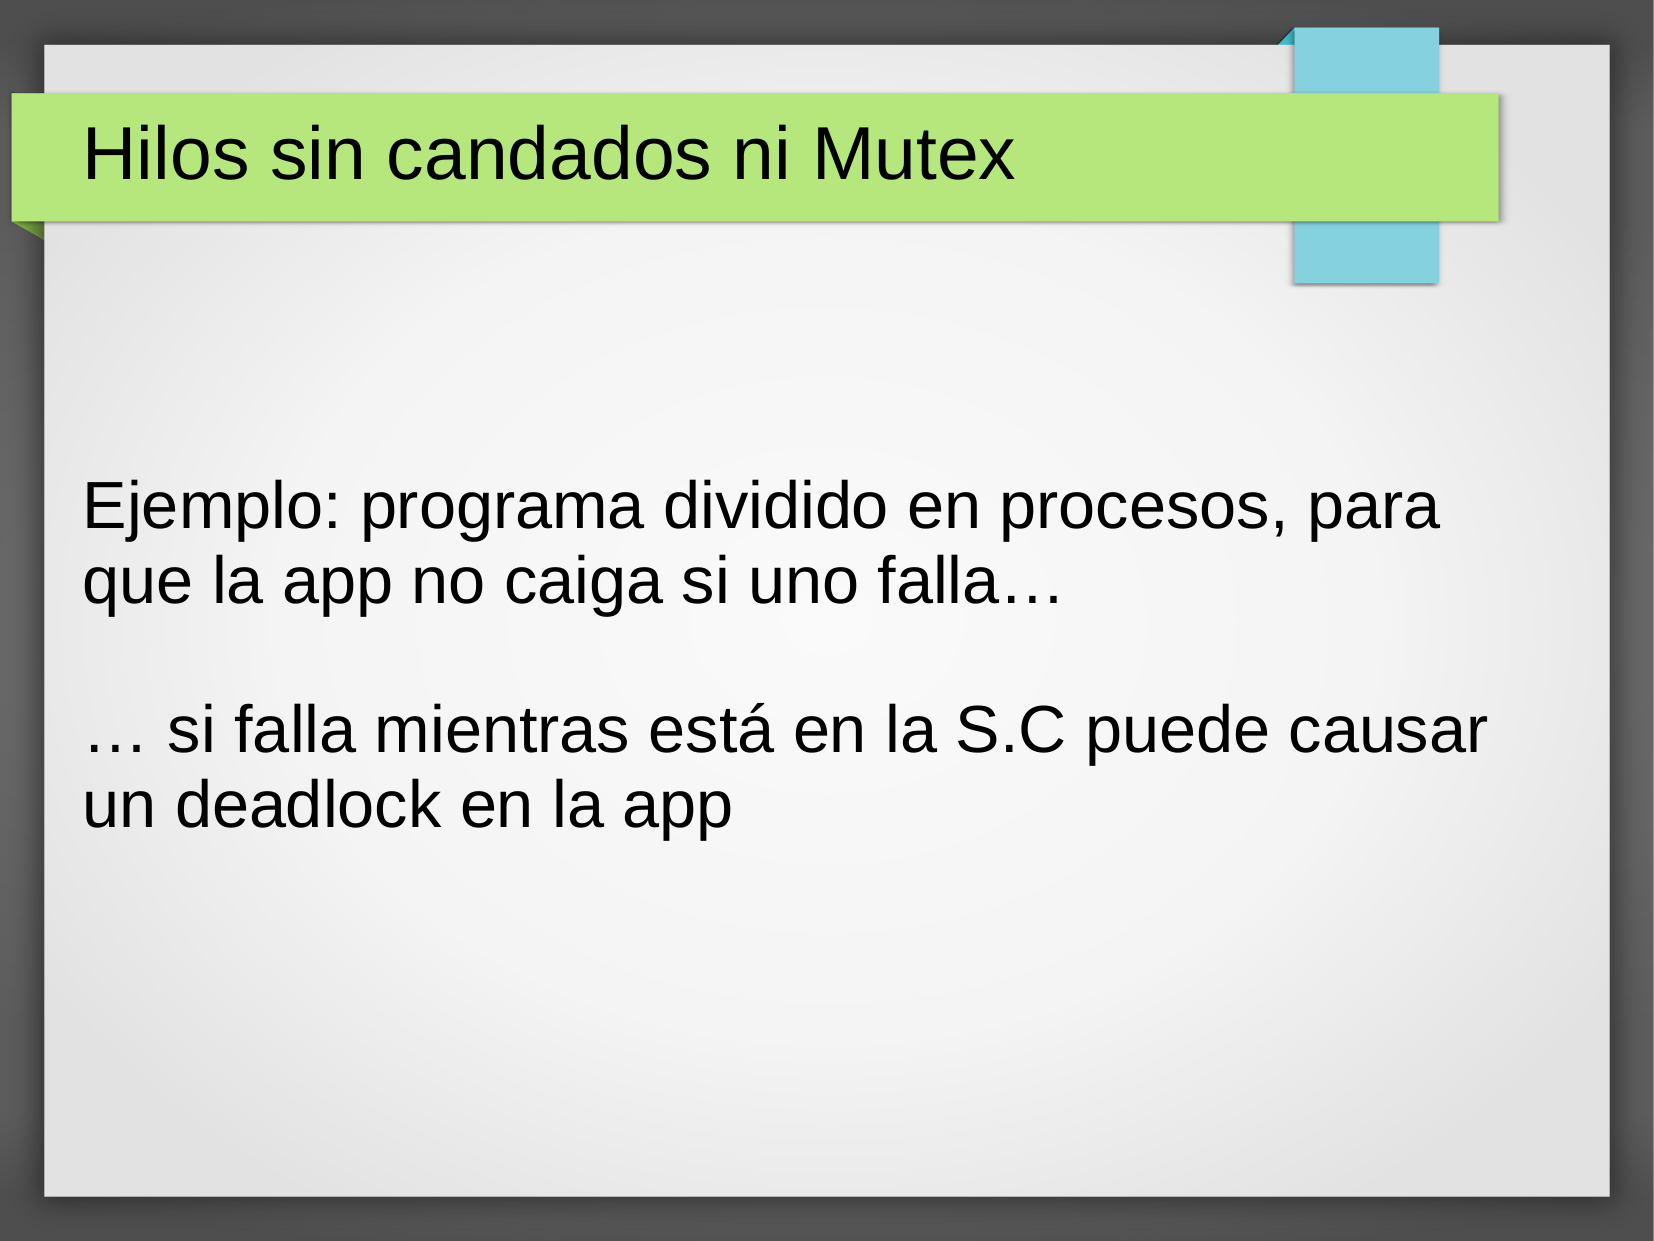

# Hilos sin candados ni Mutex
Ejemplo: programa dividido en procesos, para que la app no caiga si uno falla…
… si falla mientras está en la S.C puede causar un deadlock en la app